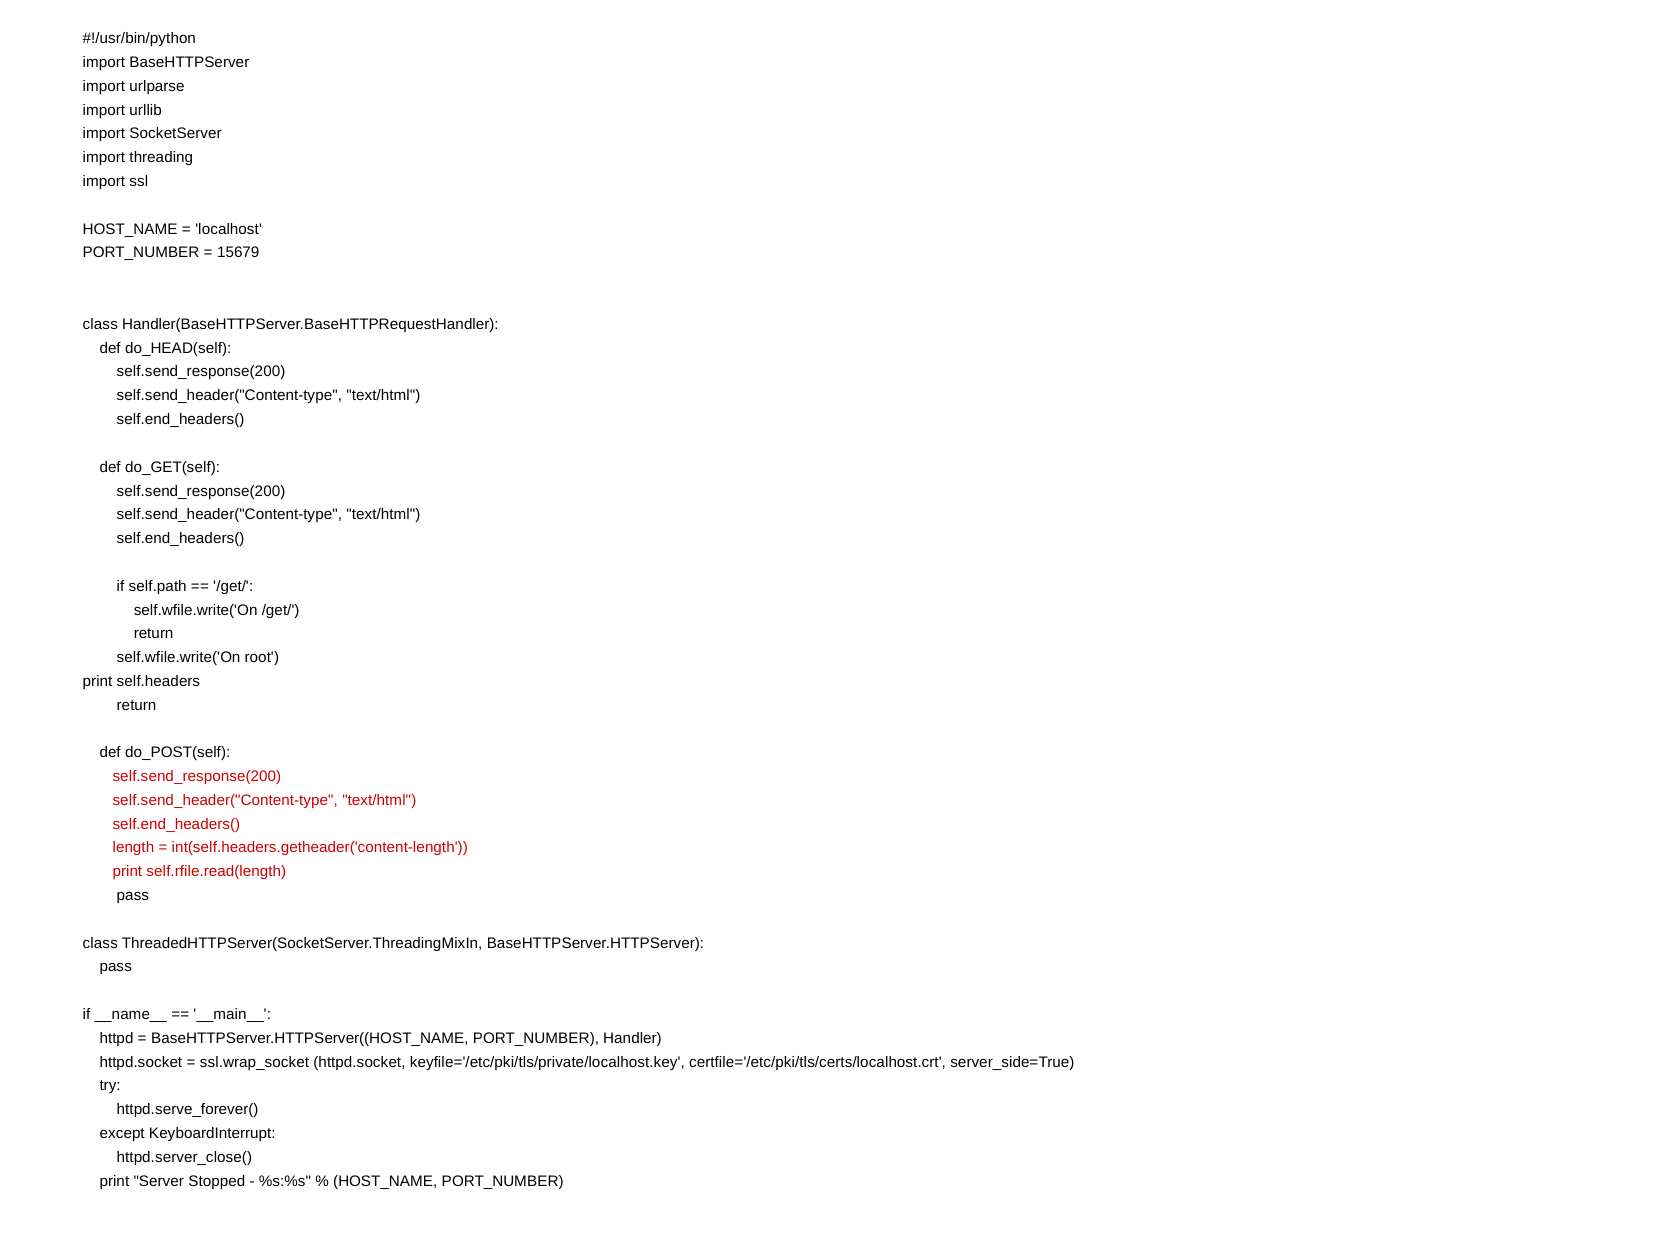

# #!/usr/bin/python
import BaseHTTPServer
import urlparse
import urllib
import SocketServer
import threading
import ssl
HOST_NAME = 'localhost'
PORT_NUMBER = 15679
class Handler(BaseHTTPServer.BaseHTTPRequestHandler):
 def do_HEAD(self):
 self.send_response(200)
 self.send_header("Content-type", "text/html")
 self.end_headers()
 def do_GET(self):
 self.send_response(200)
 self.send_header("Content-type", "text/html")
 self.end_headers()
 if self.path == '/get/':
 self.wfile.write('On /get/')
 return
 self.wfile.write('On root')
print self.headers
 return
 def do_POST(self):
 self.send_response(200)
 self.send_header("Content-type", "text/html")
 self.end_headers()
 length = int(self.headers.getheader('content-length'))
 print self.rfile.read(length)
 pass
class ThreadedHTTPServer(SocketServer.ThreadingMixIn, BaseHTTPServer.HTTPServer):
 pass
if __name__ == '__main__':
 httpd = BaseHTTPServer.HTTPServer((HOST_NAME, PORT_NUMBER), Handler)
 httpd.socket = ssl.wrap_socket (httpd.socket, keyfile='/etc/pki/tls/private/localhost.key', certfile='/etc/pki/tls/certs/localhost.crt', server_side=True)
 try:
 httpd.serve_forever()
 except KeyboardInterrupt:
 httpd.server_close()
 print "Server Stopped - %s:%s" % (HOST_NAME, PORT_NUMBER)